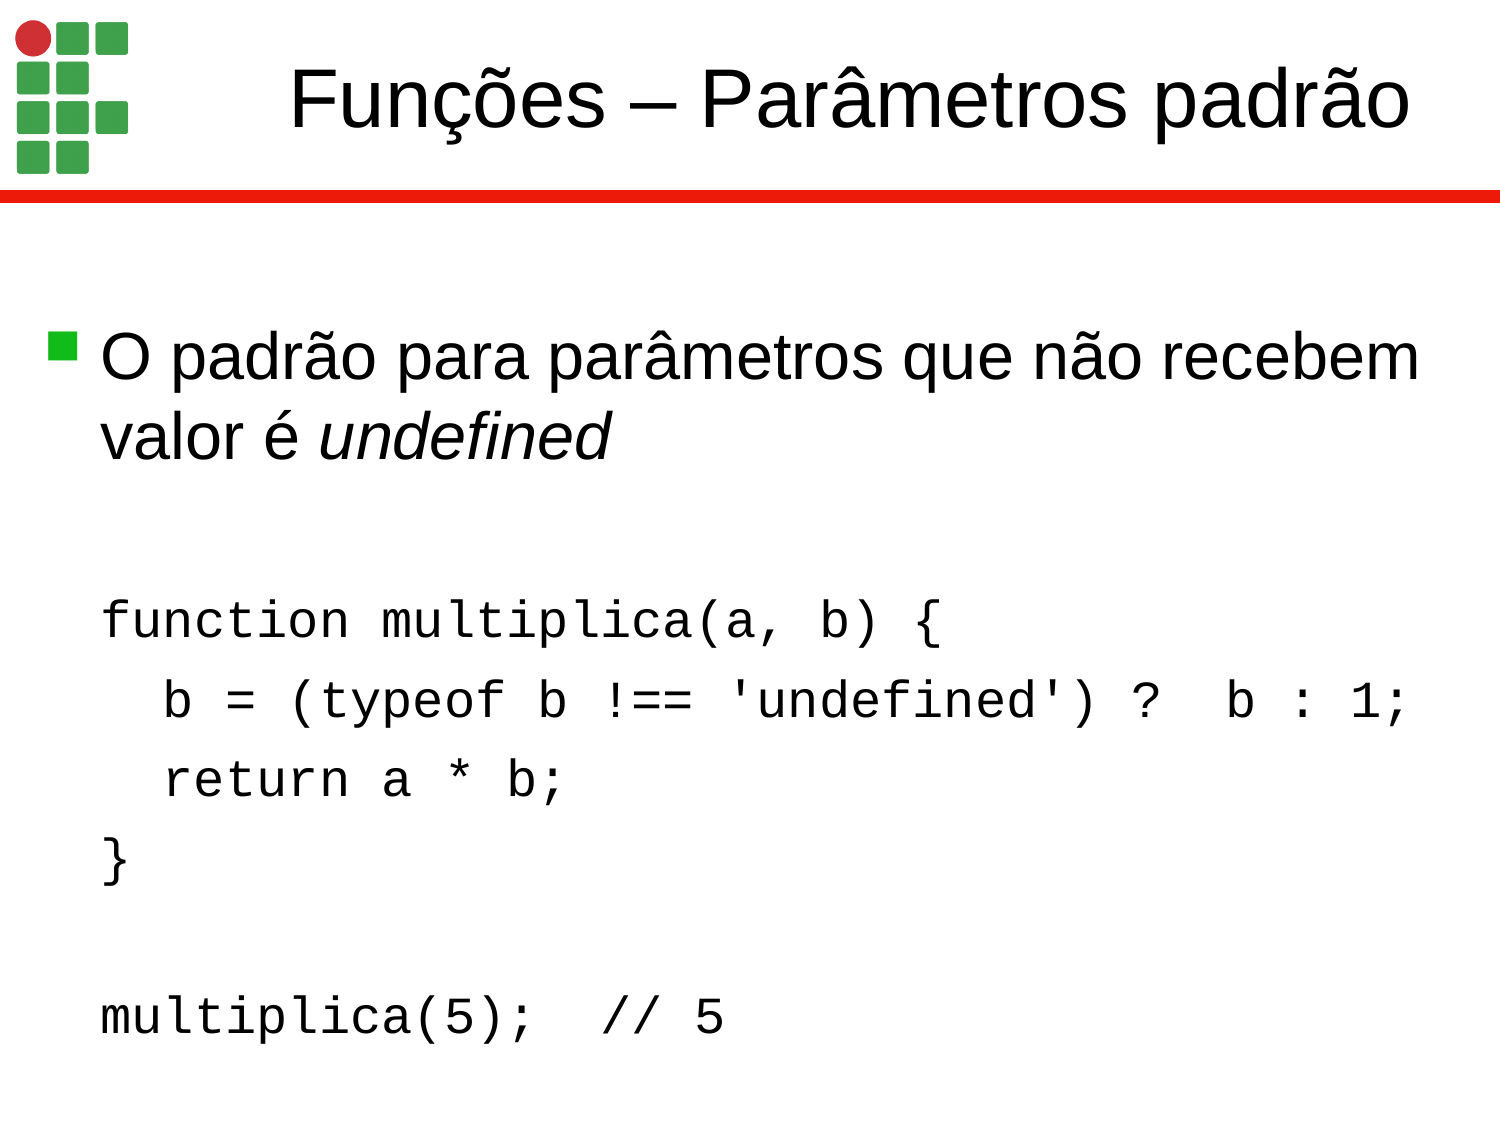

# Funções – Parâmetros padrão
O padrão para parâmetros que não recebem valor é undefined
function multiplica(a, b) {
 b = (typeof b !== 'undefined') ? b : 1;
 return a * b;
}
multiplica(5); // 5